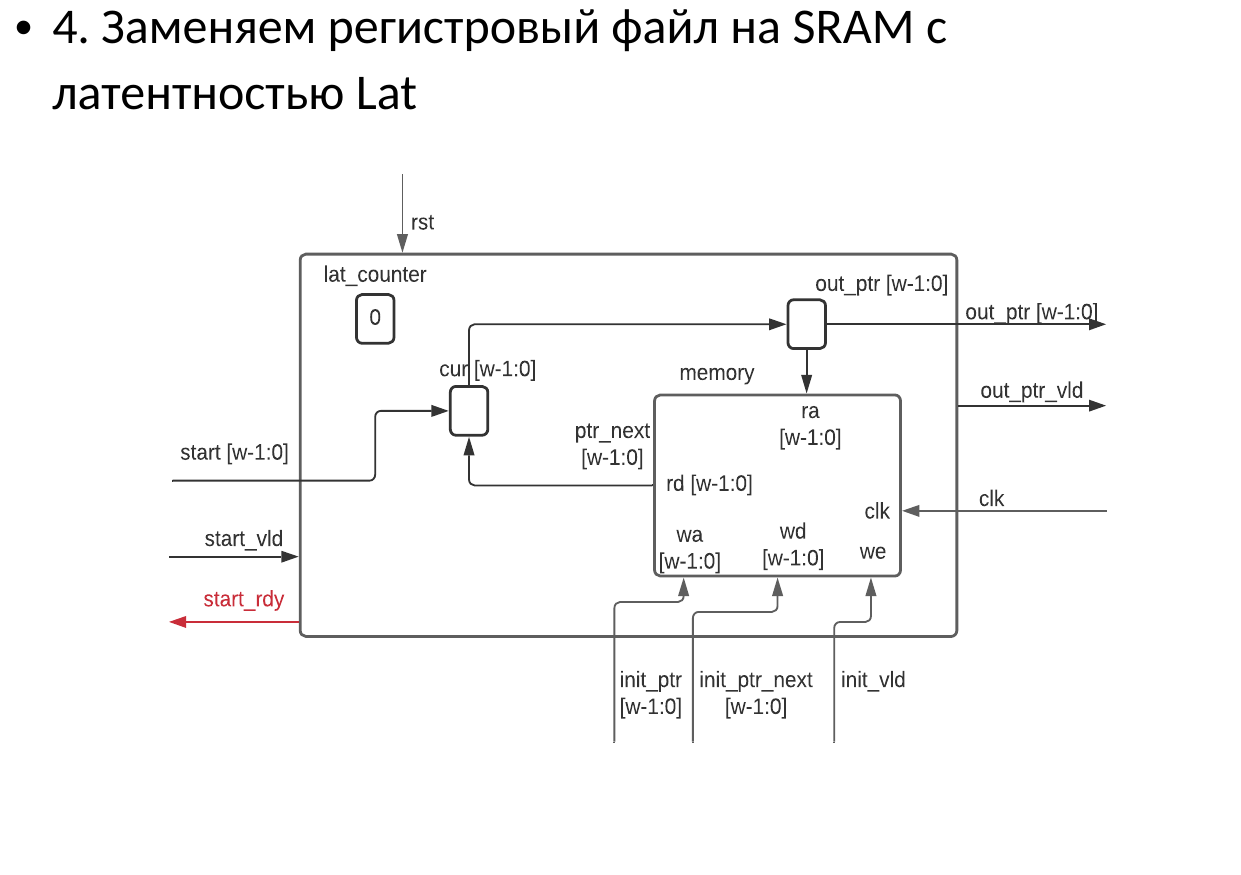

4. Заменяем регистровый файл на SRAM с
латентностью Lat